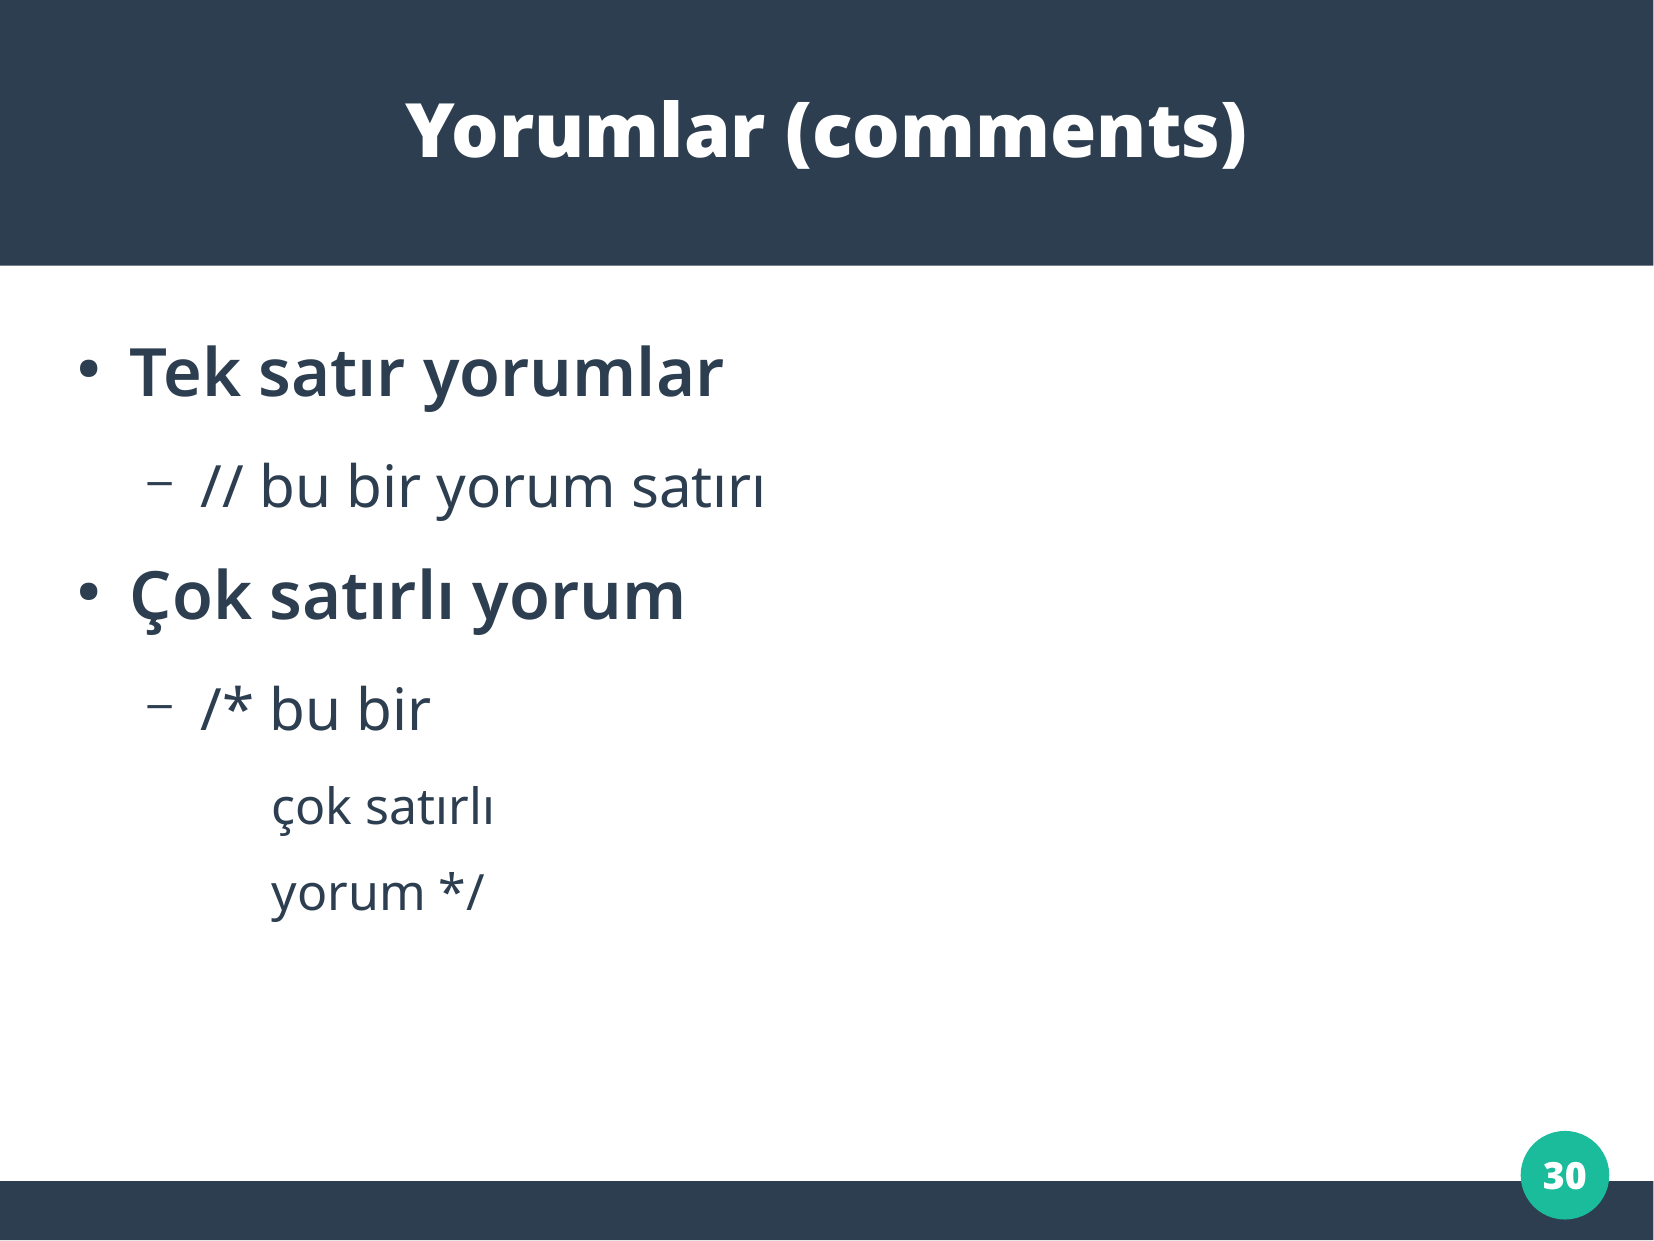

# Yorumlar (comments)
Tek satır yorumlar
// bu bir yorum satırı
Çok satırlı yorum
/* bu bir
çok satırlı
yorum */
30